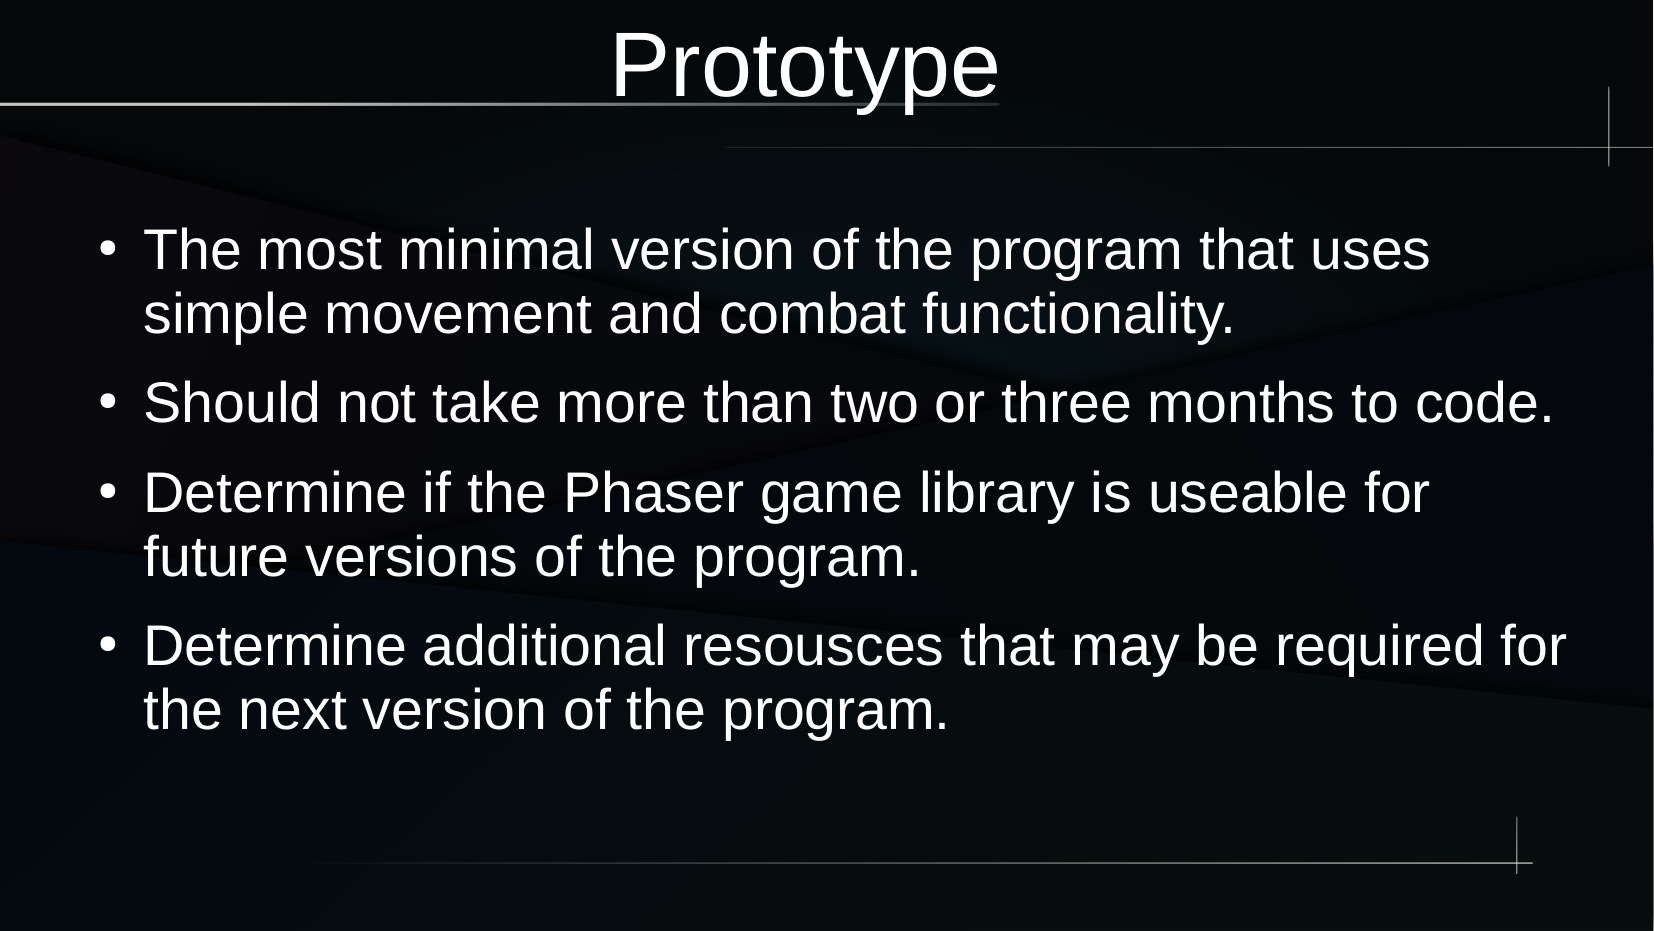

# Prototype
The most minimal version of the program that uses simple movement and combat functionality.
Should not take more than two or three months to code.
Determine if the Phaser game library is useable for future versions of the program.
Determine additional resousces that may be required for the next version of the program.